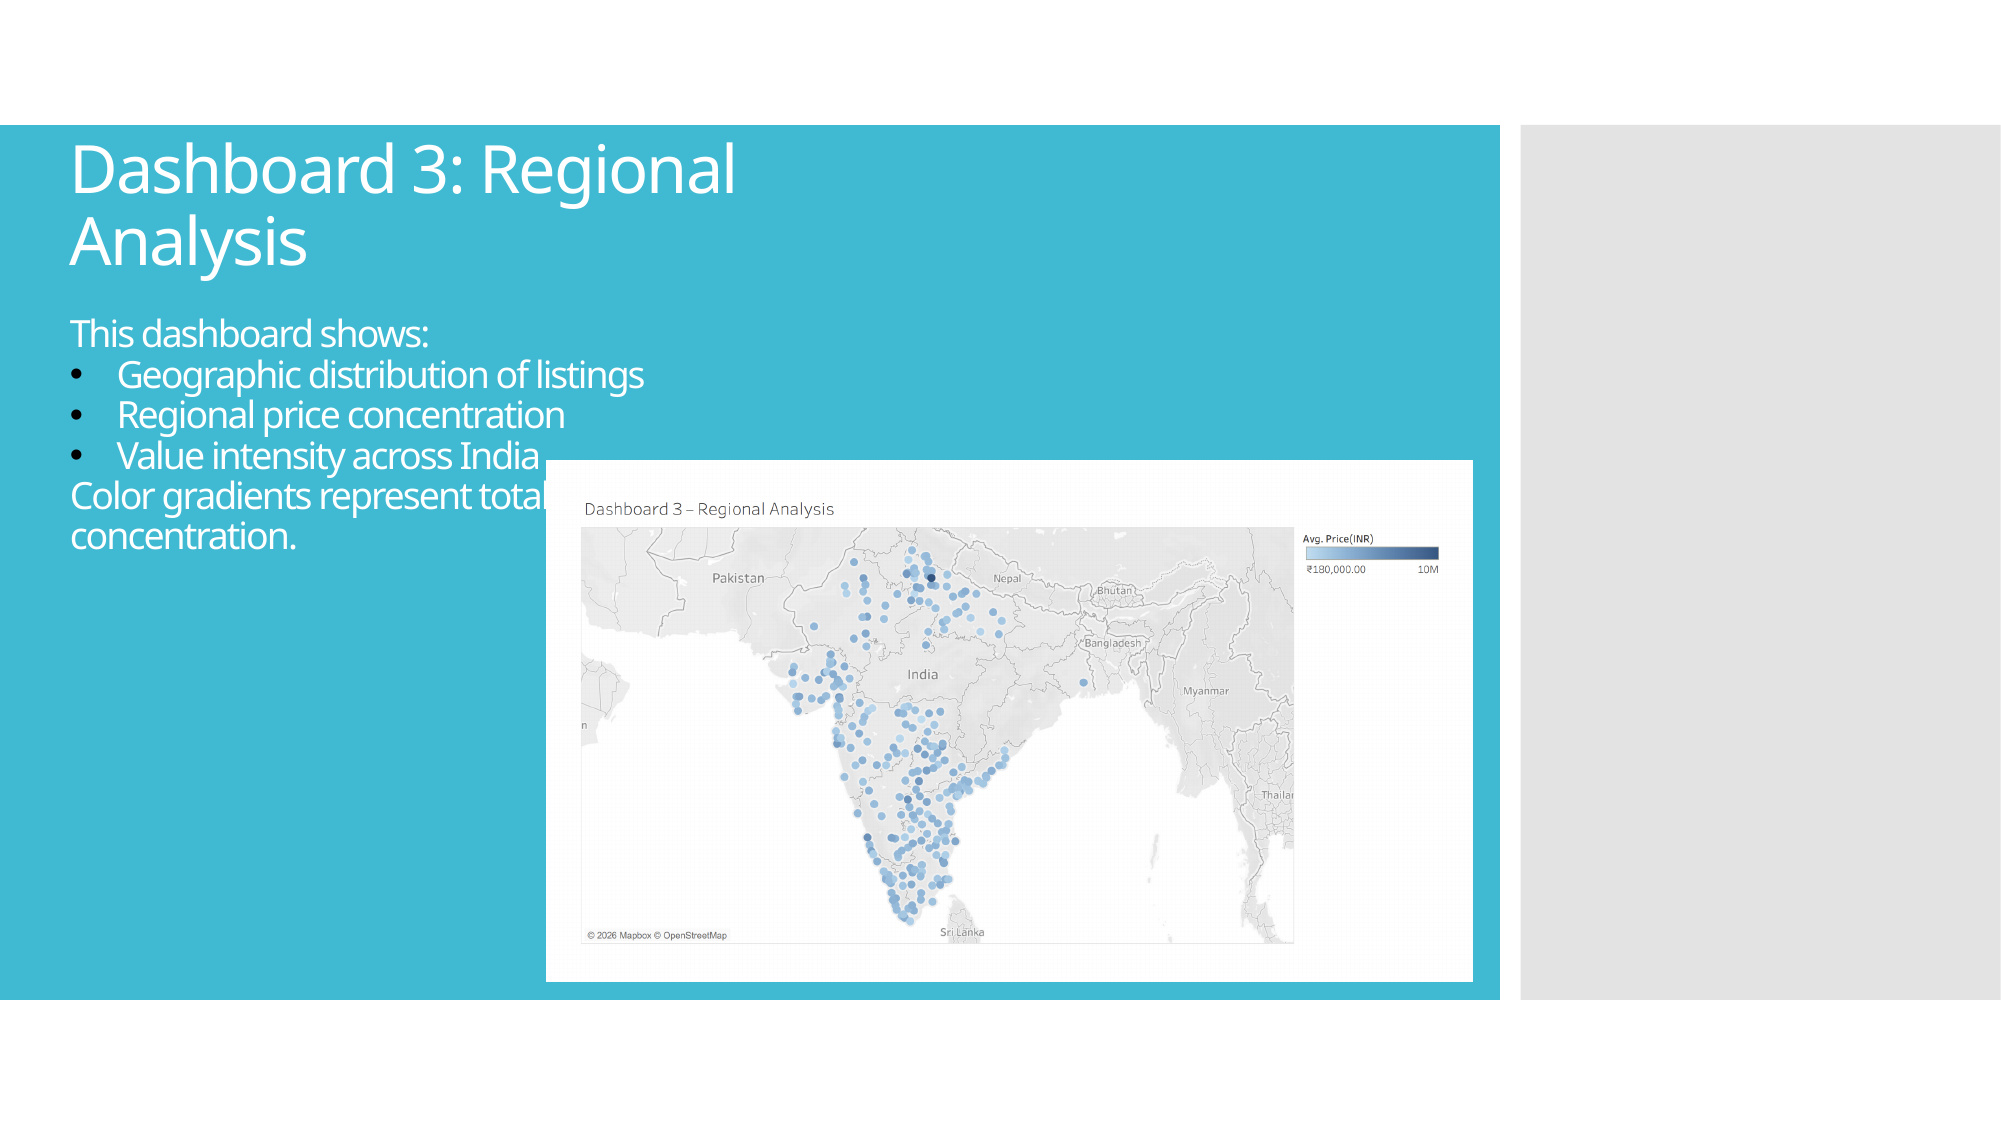

# Dashboard 3: Regional Analysis
This dashboard shows:
Geographic distribution of listings
Regional price concentration
Value intensity across India
Color gradients represent total price concentration.